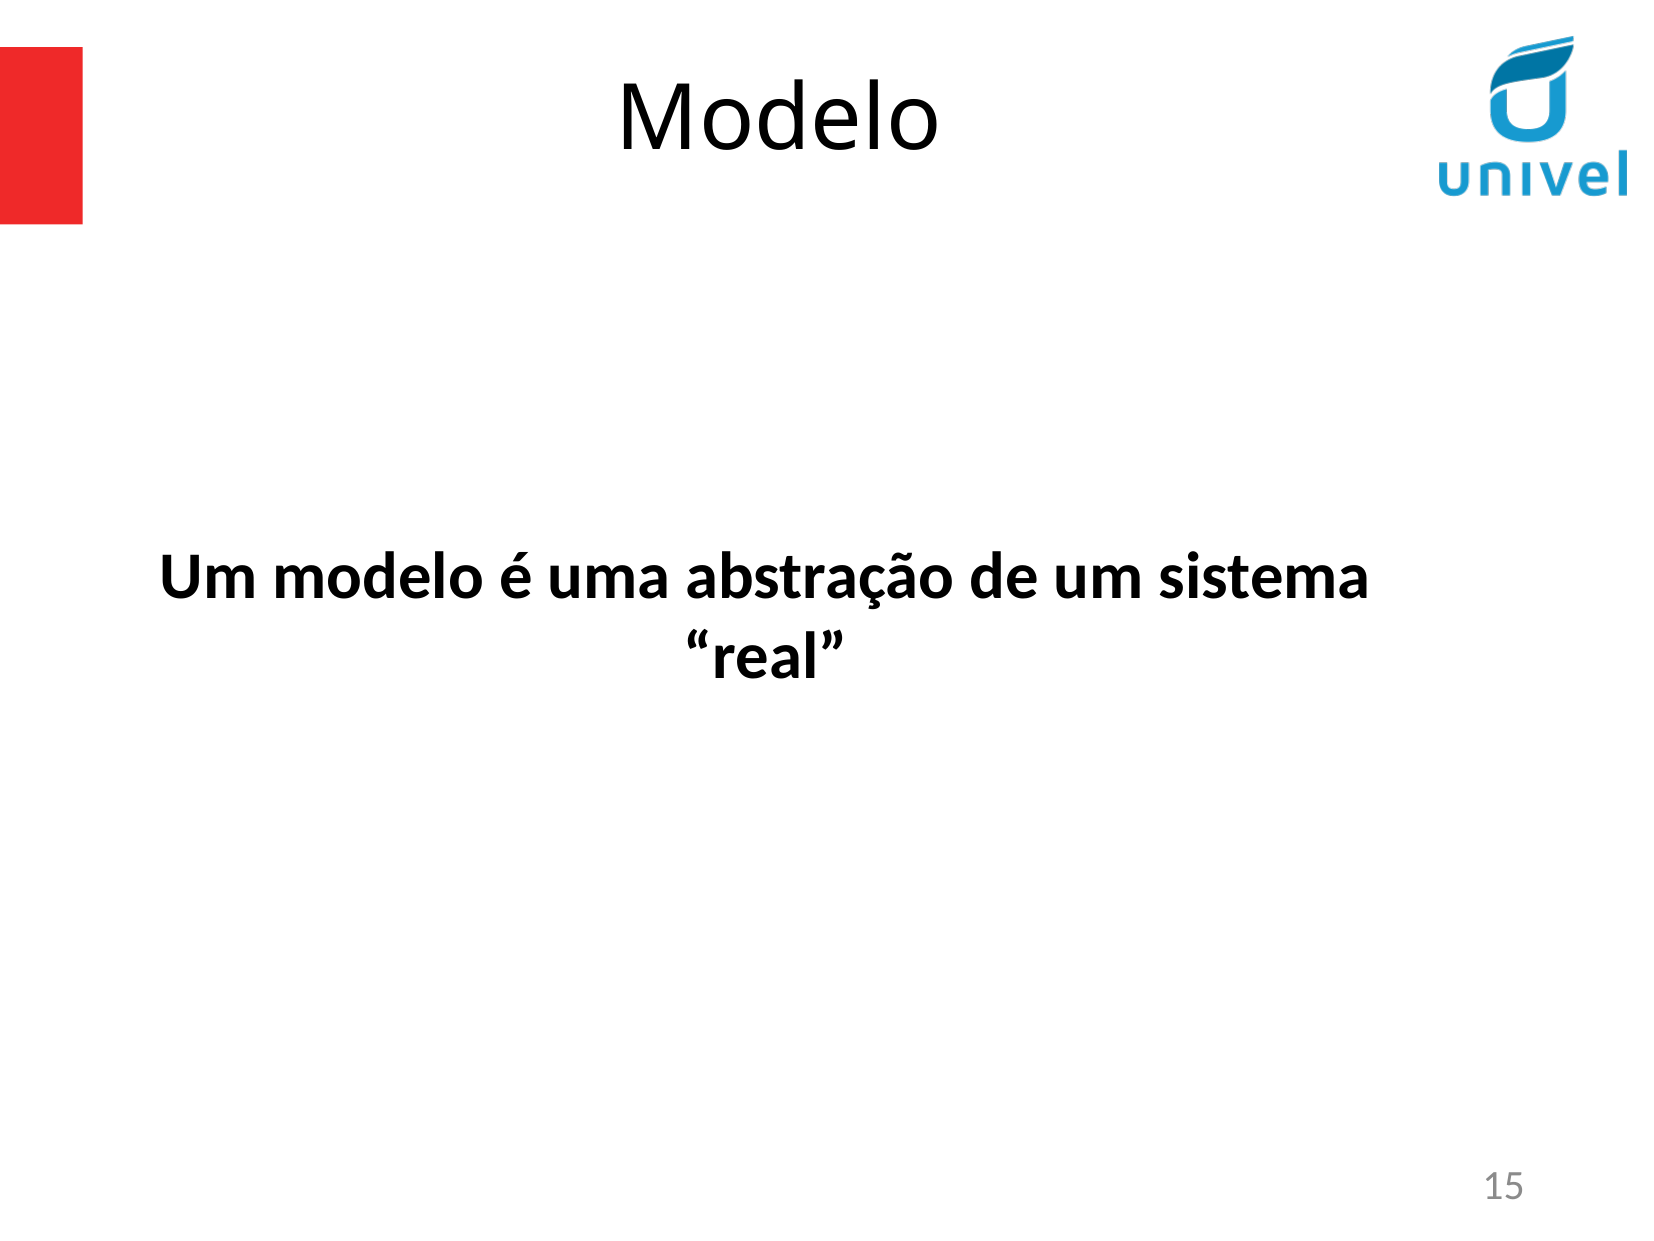

# Modelo
Um modelo é uma abstração de um sistema “real”